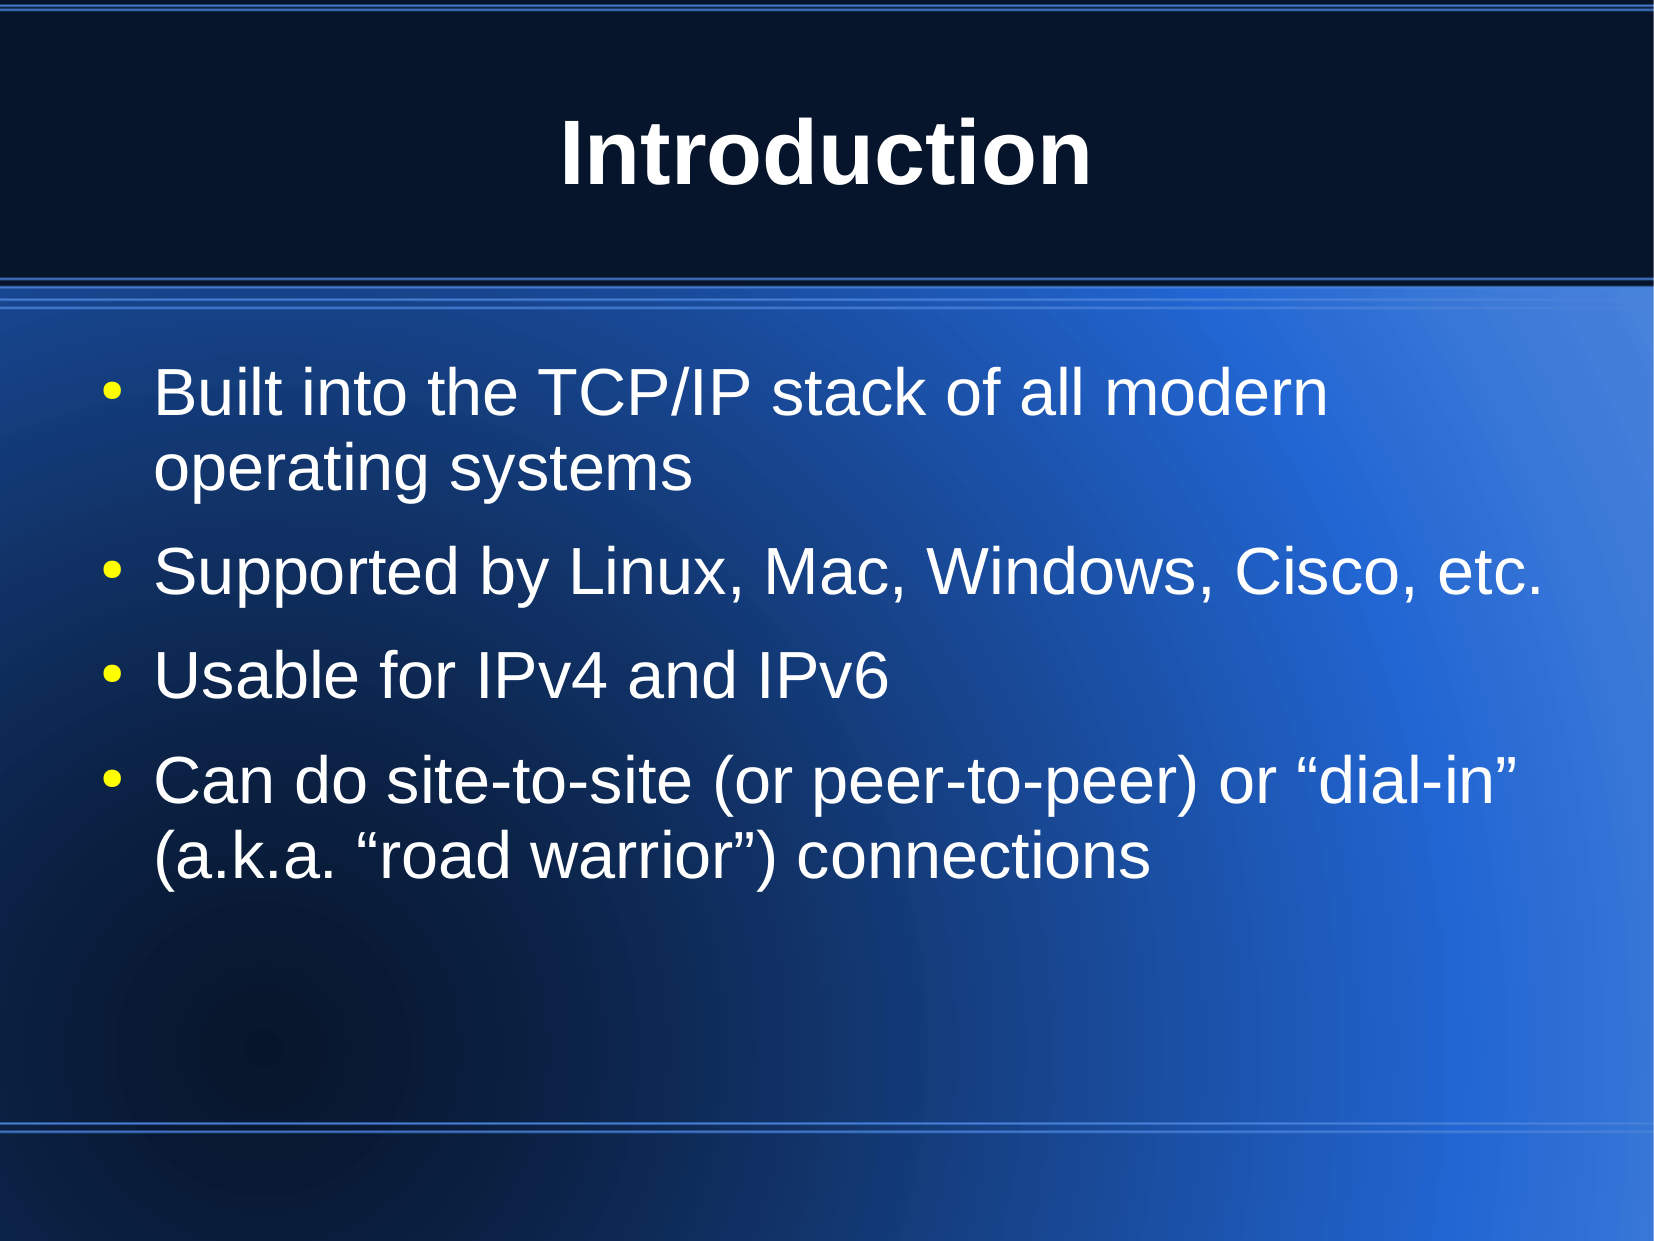

# Introduction
Built into the TCP/IP stack of all modern operating systems
Supported by Linux, Mac, Windows, Cisco, etc.
Usable for IPv4 and IPv6
Can do site-to-site (or peer-to-peer) or “dial-in” (a.k.a. “road warrior”) connections